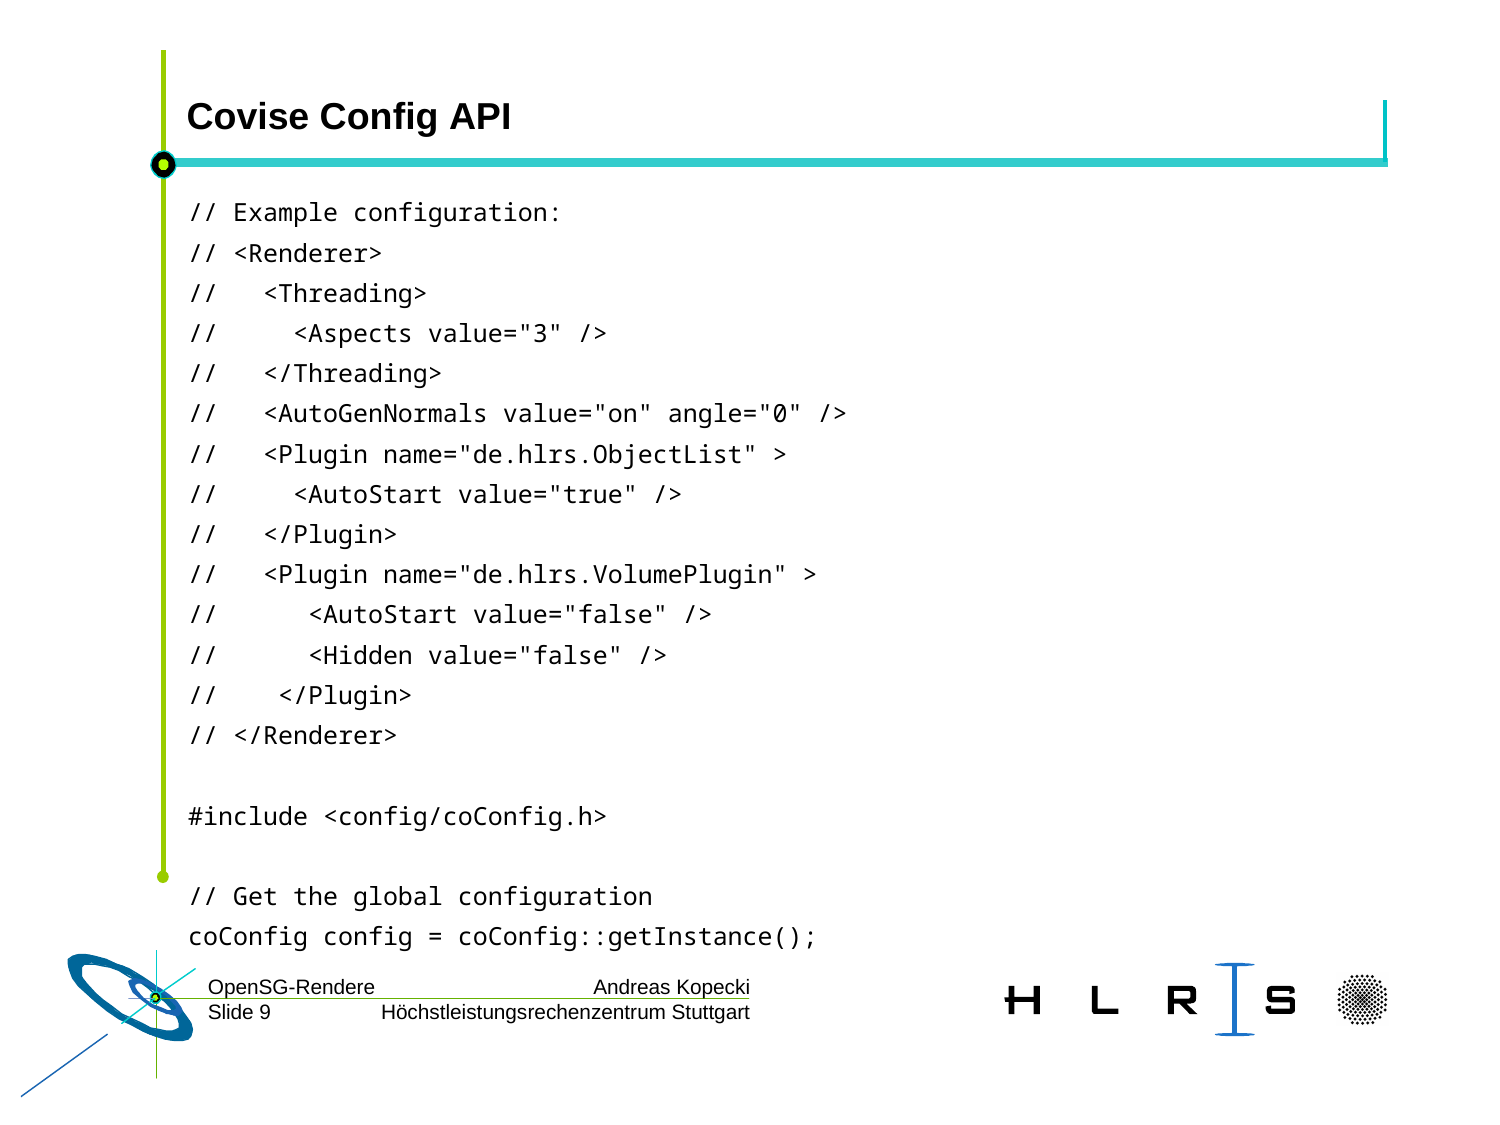

# Covise Config API
// Example configuration:
// <Renderer>
// <Threading>
// <Aspects value="3" />
// </Threading>
// <AutoGenNormals value="on" angle="0" />
// <Plugin name="de.hlrs.ObjectList" >
// <AutoStart value="true" />
// </Plugin>
// <Plugin name="de.hlrs.VolumePlugin" >
// <AutoStart value="false" />
// <Hidden value="false" />
// </Plugin>
// </Renderer>
#include <config/coConfig.h>
// Get the global configuration
coConfig config = coConfig::getInstance();
OpenSG-Rendere
9